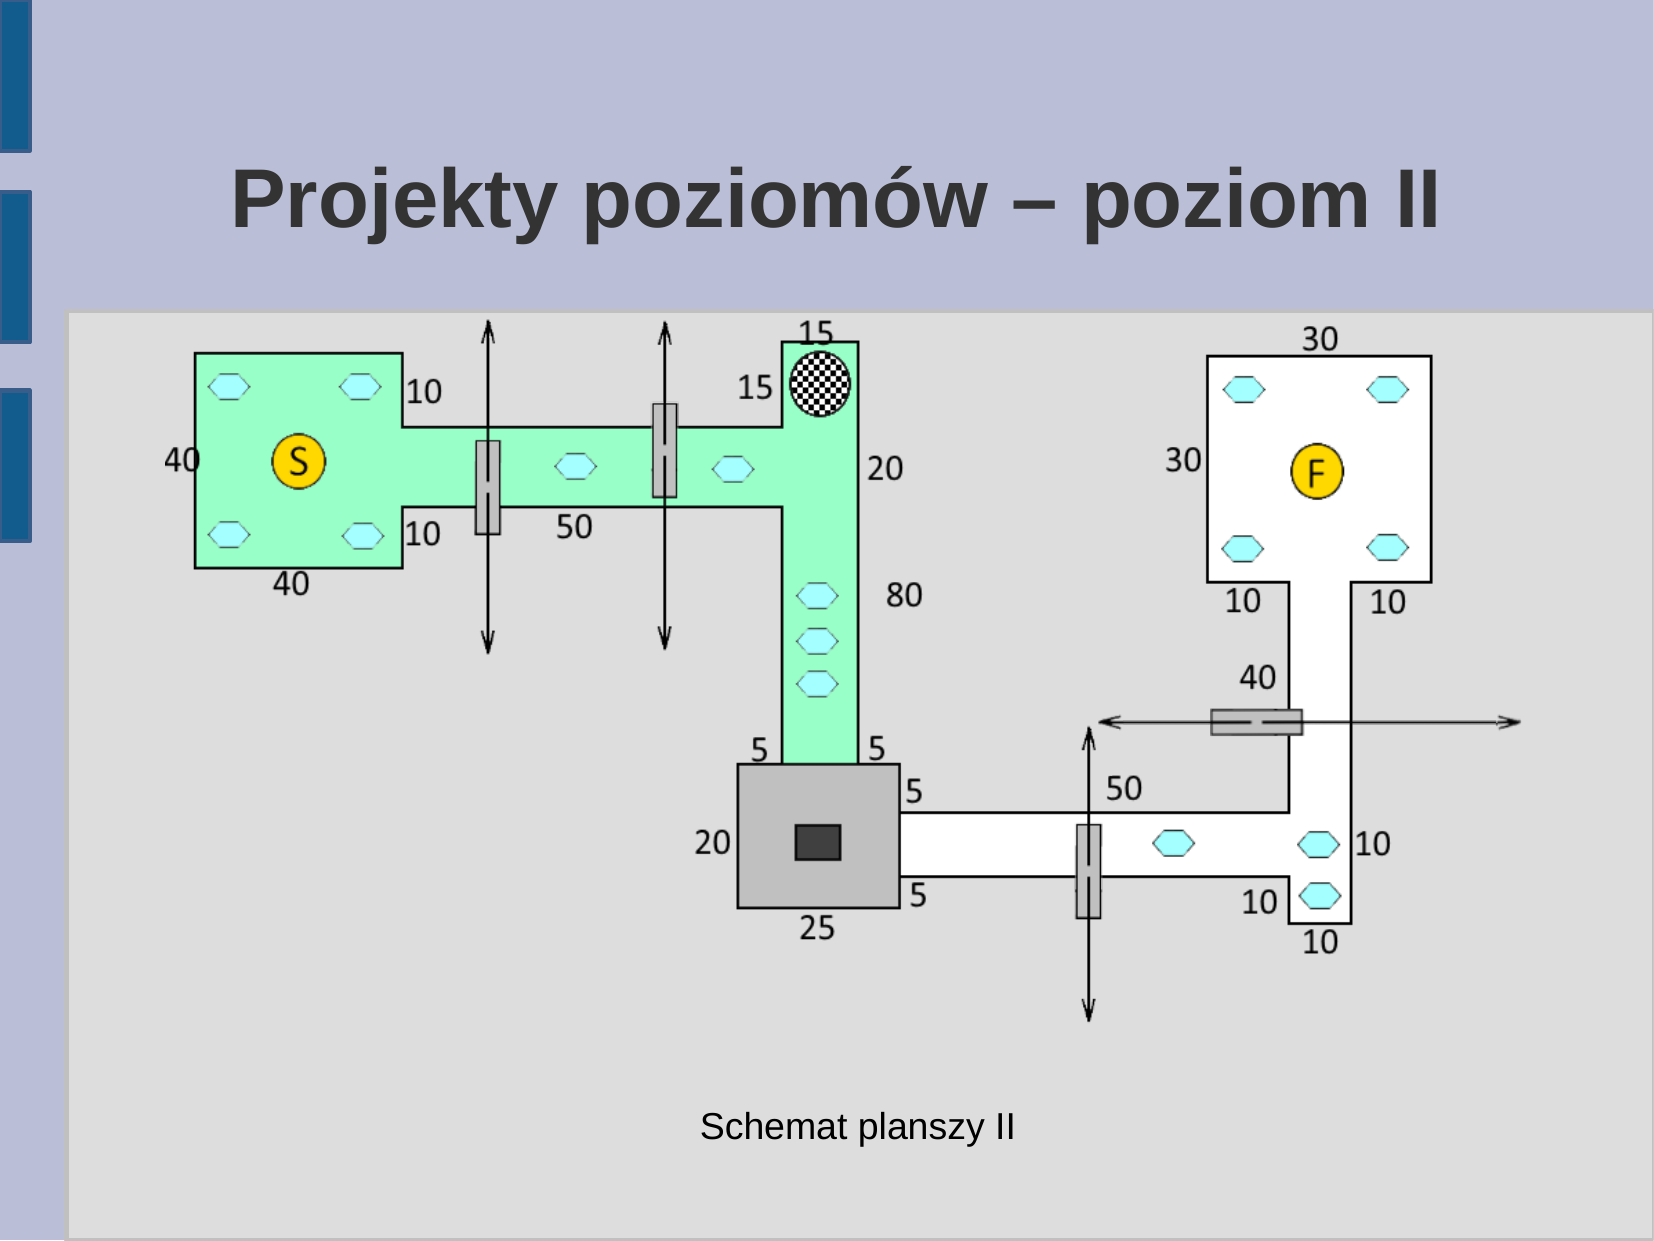

# Projekty poziomów – poziom II
Schemat planszy II